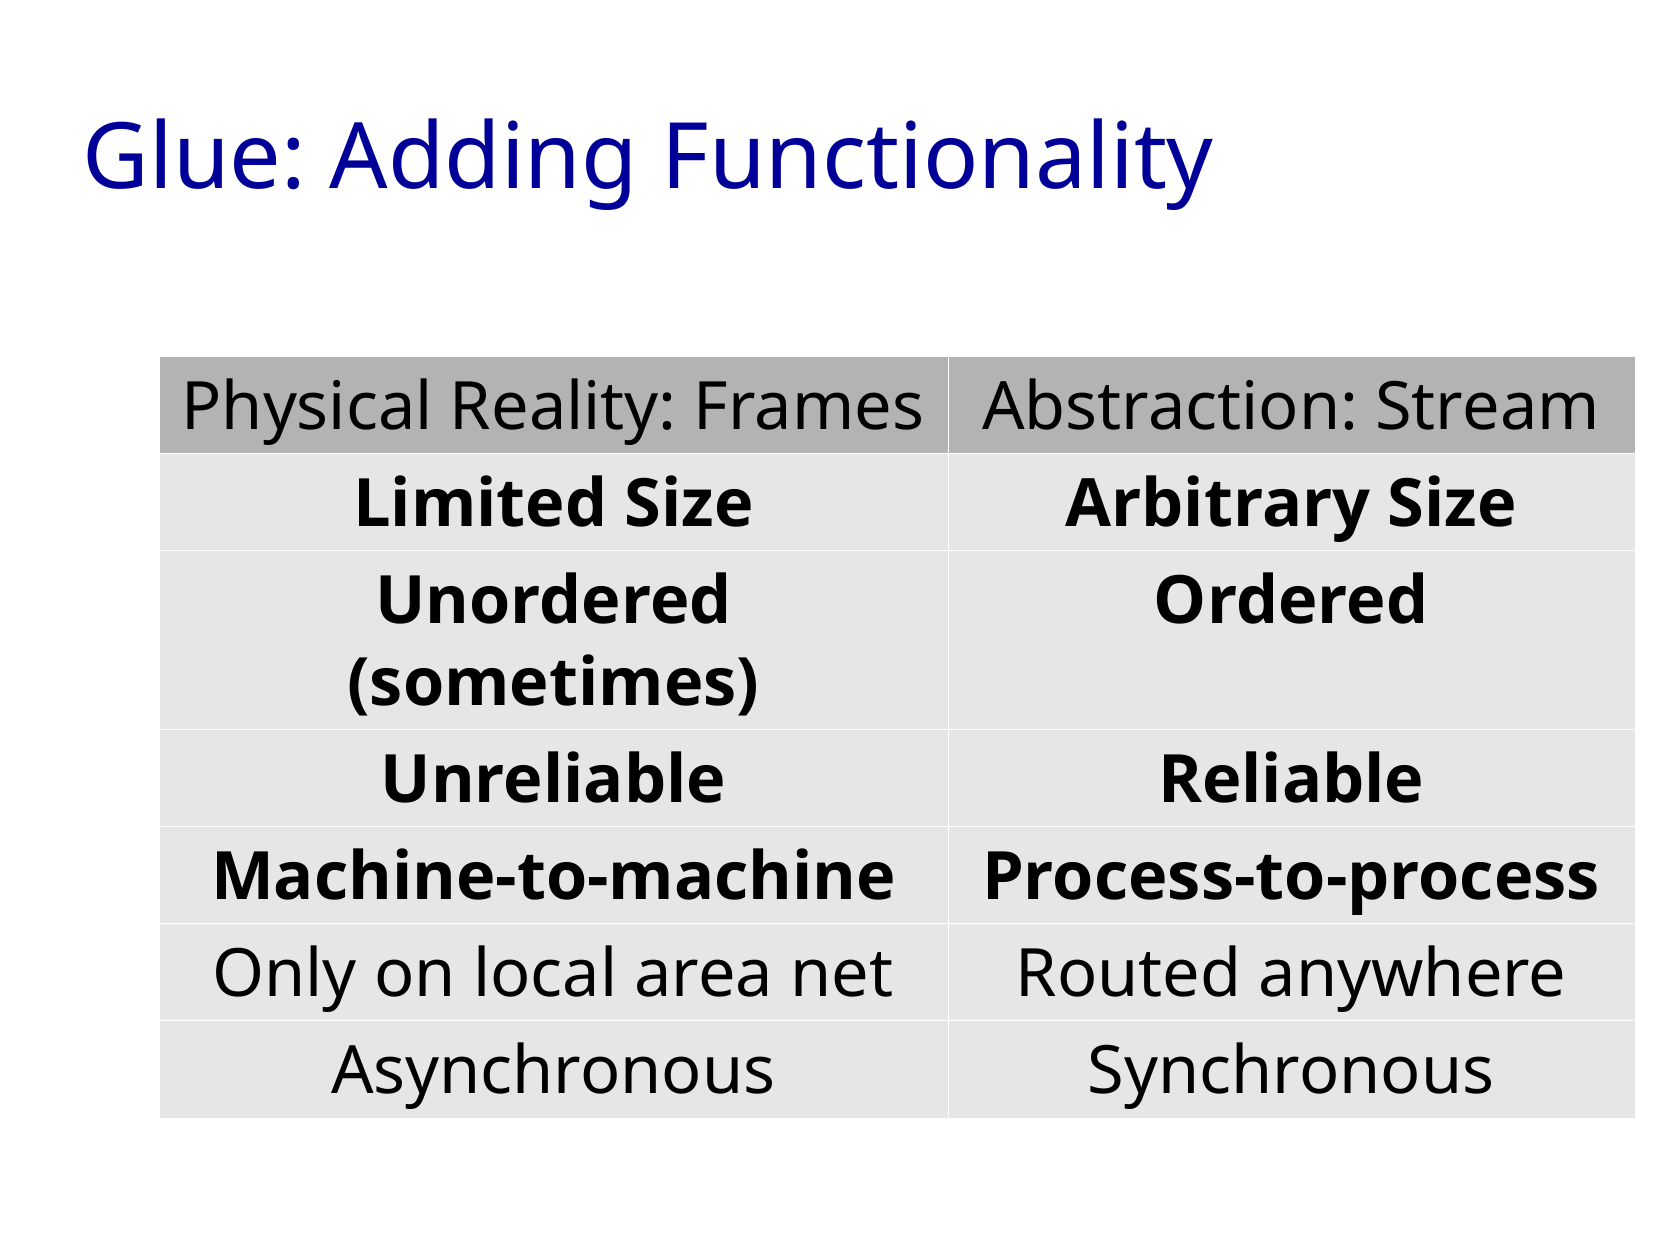

# Glue: Adding Functionality
| Physical Reality: Frames | Abstraction: Stream |
| --- | --- |
| Limited Size | Arbitrary Size |
| Unordered (sometimes) | Ordered |
| Unreliable | Reliable |
| Machine-to-machine | Process-to-process |
| Only on local area net | Routed anywhere |
| Asynchronous | Synchronous |